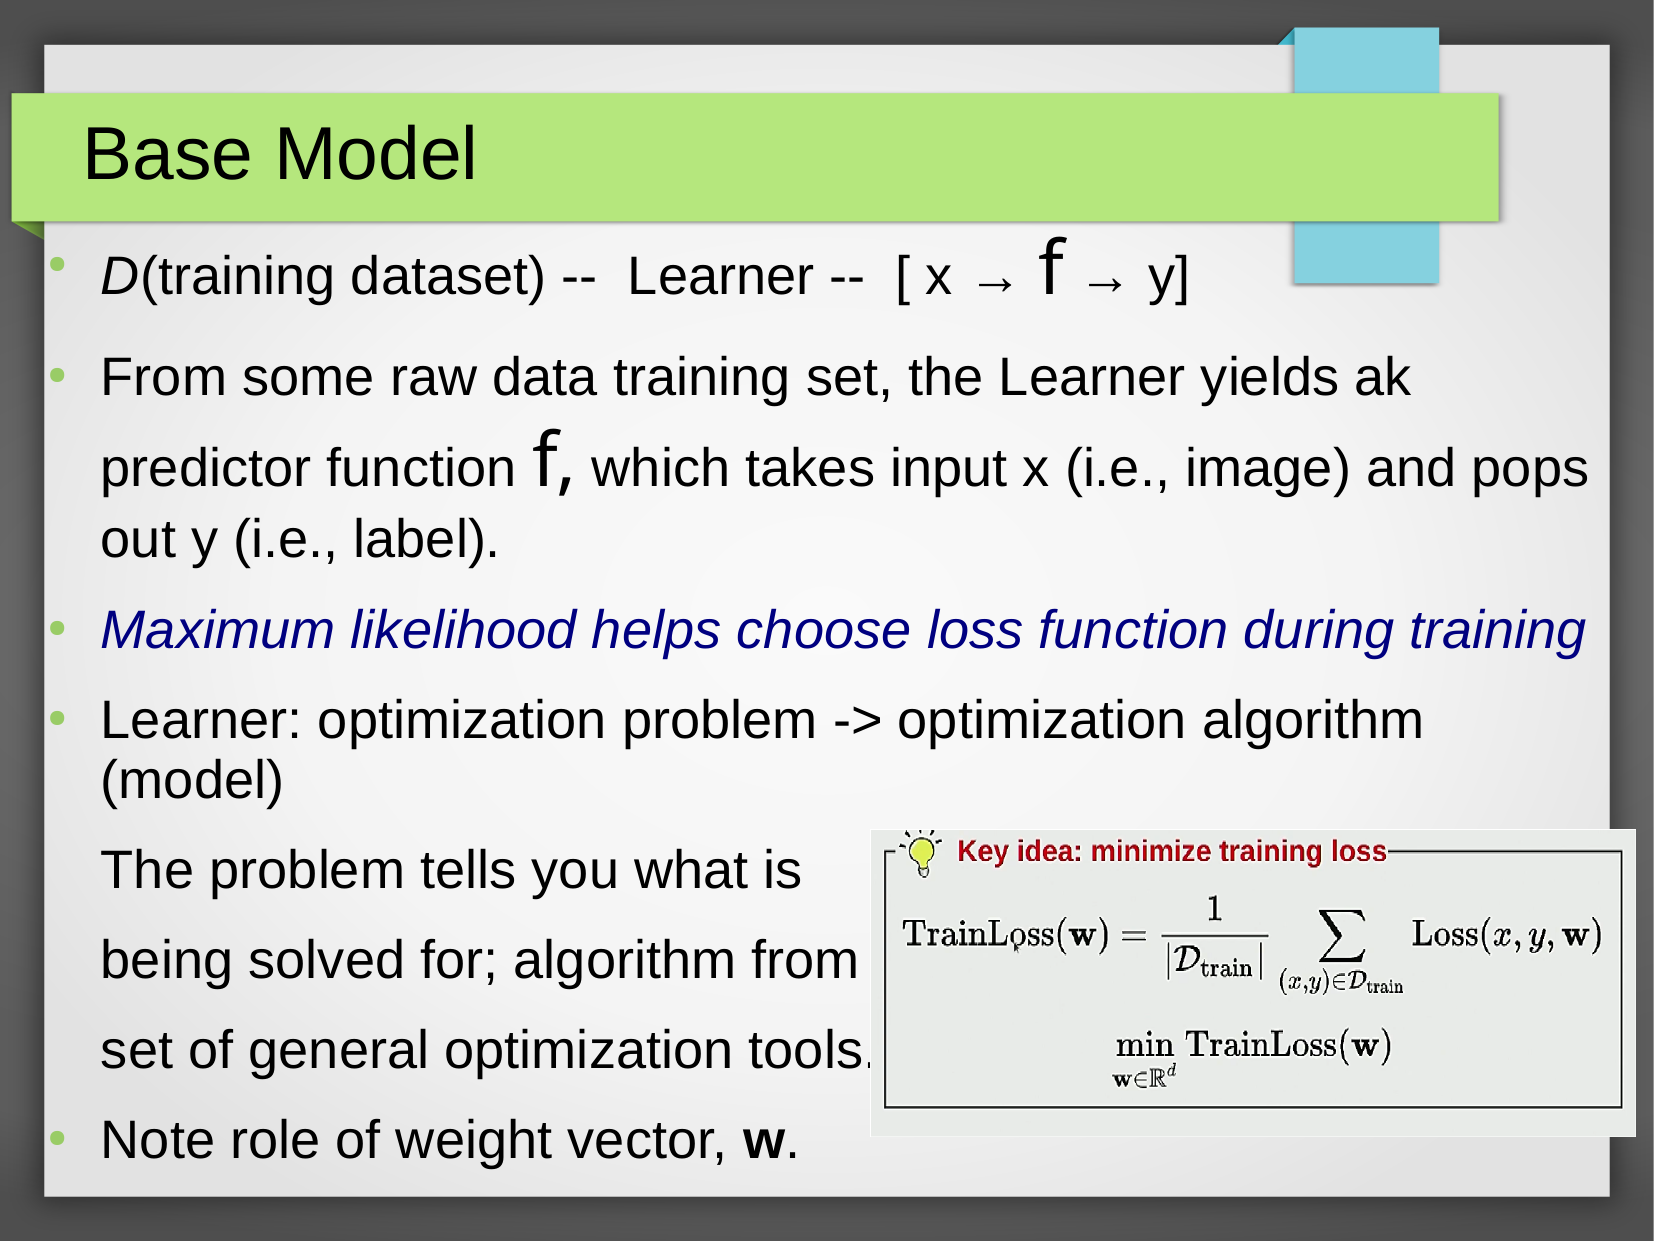

# Base Model
D(training dataset) -- Learner -- [ x → f → y]
From some raw data training set, the Learner yields ak predictor function f, which takes input x (i.e., image) and pops out y (i.e., label).
Maximum likelihood helps choose loss function during training
Learner: optimization problem -> optimization algorithm (model)
The problem tells you what is
being solved for; algorithm from
set of general optimization tools.
Note role of weight vector, w.